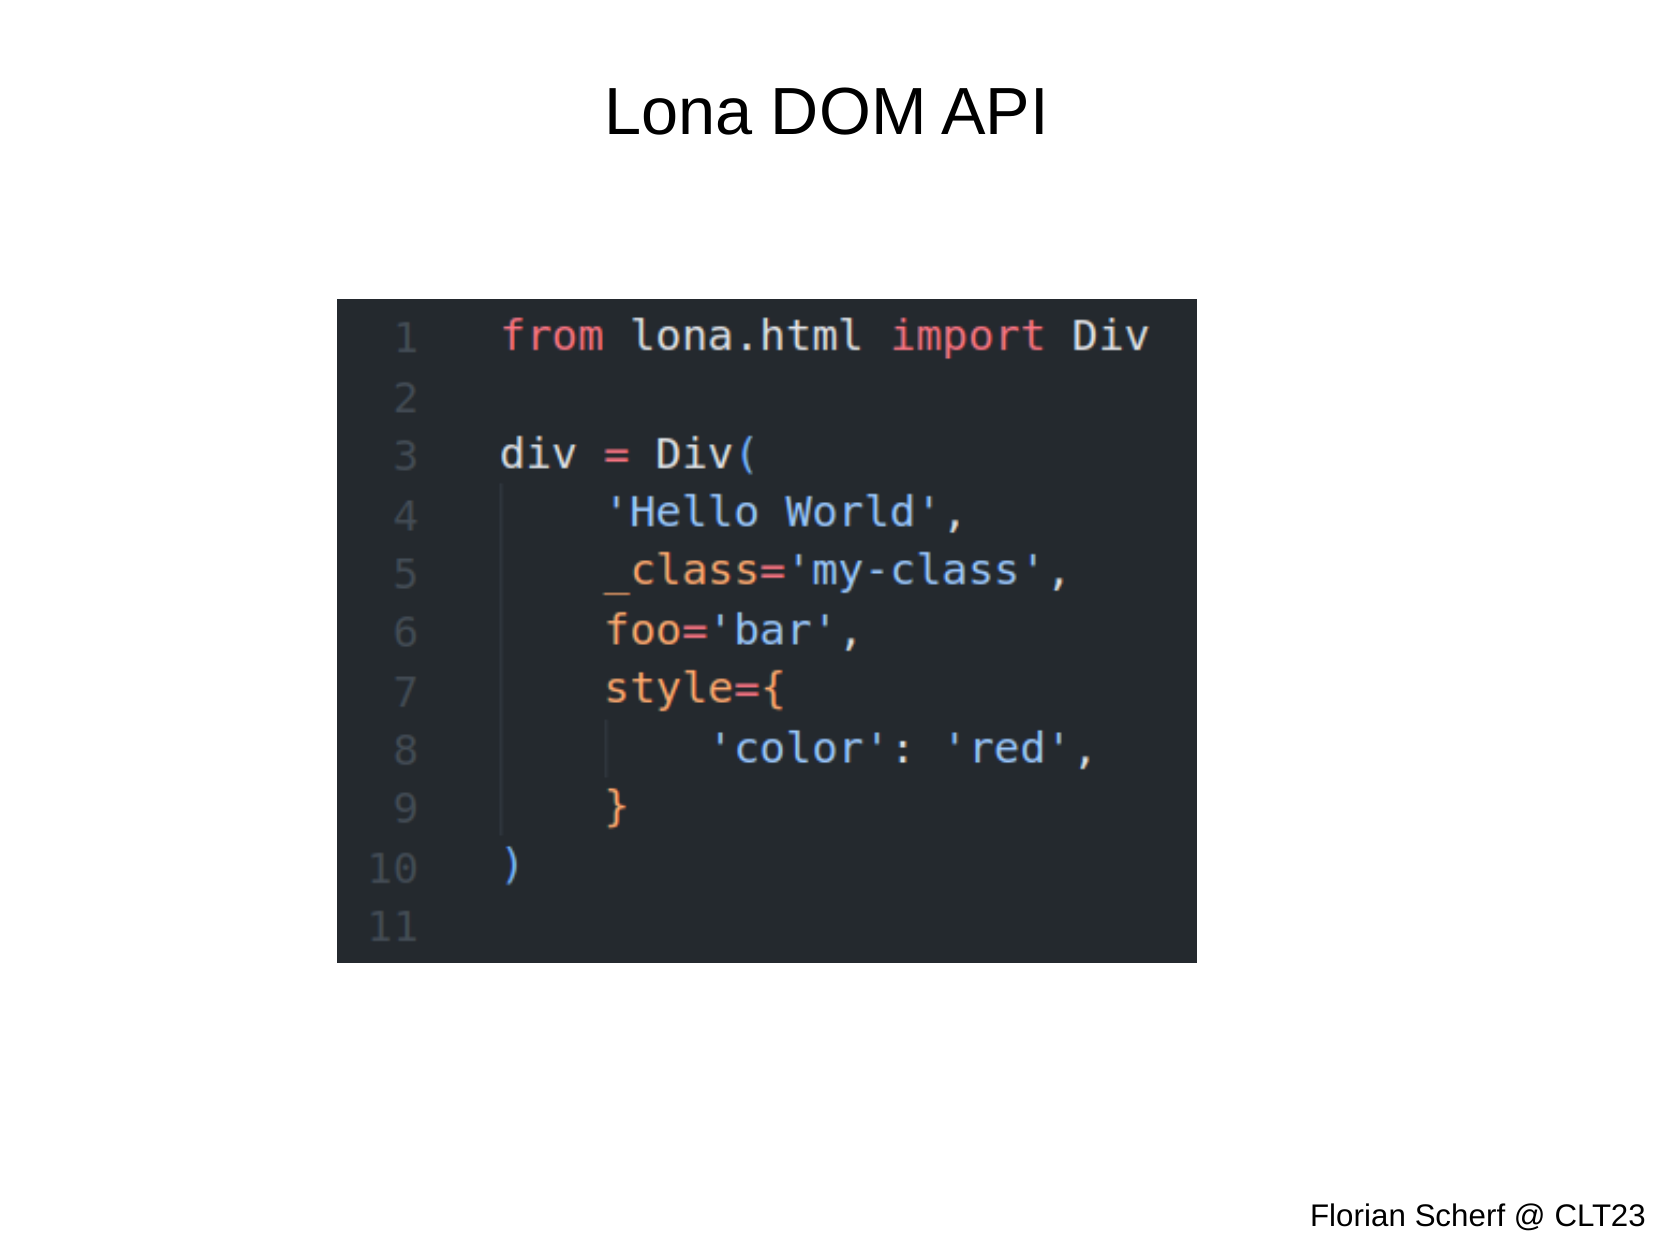

# Lona DOM API
Florian Scherf @ CLT23